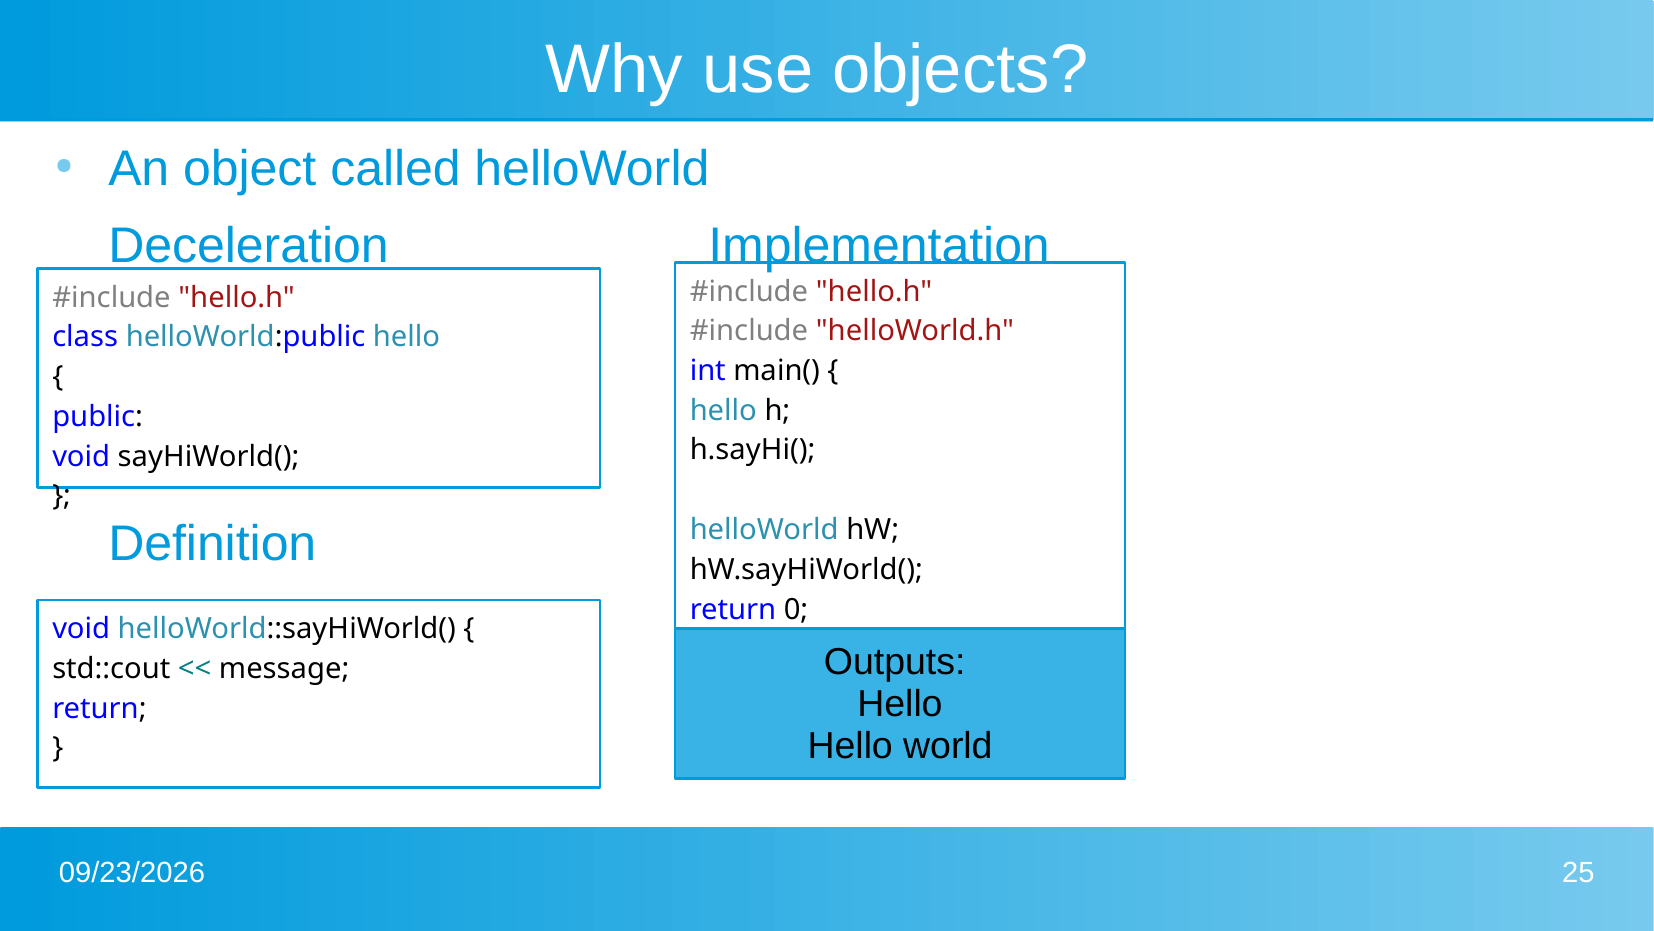

# Why use objects?
An object called helloWorld
Deceleration					Implementation
#include "hello.h"
#include "helloWorld.h"
int main() {
hello h;
h.sayHi();
helloWorld hW;
hW.sayHiWorld();
return 0;
}
#include "hello.h"
class helloWorld:public hello
{
public:
void sayHiWorld();
};
Definition
void helloWorld::sayHiWorld() {
std::cout << message;
return;
}
Outputs:
Hello
Hello world
25